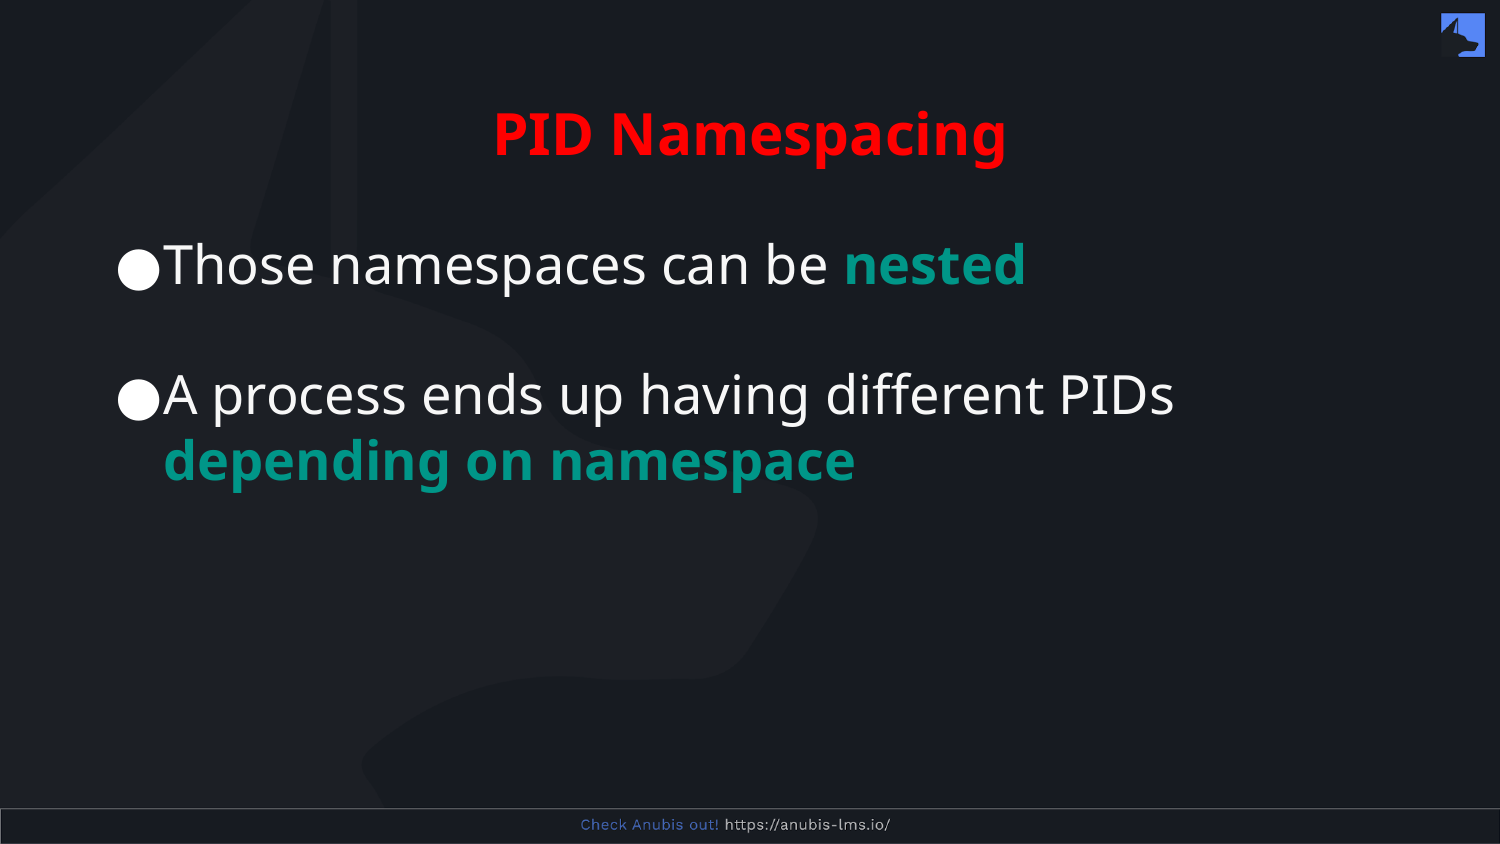

# PID Namespacing
Those namespaces can be nested
A process ends up having different PIDs depending on namespace